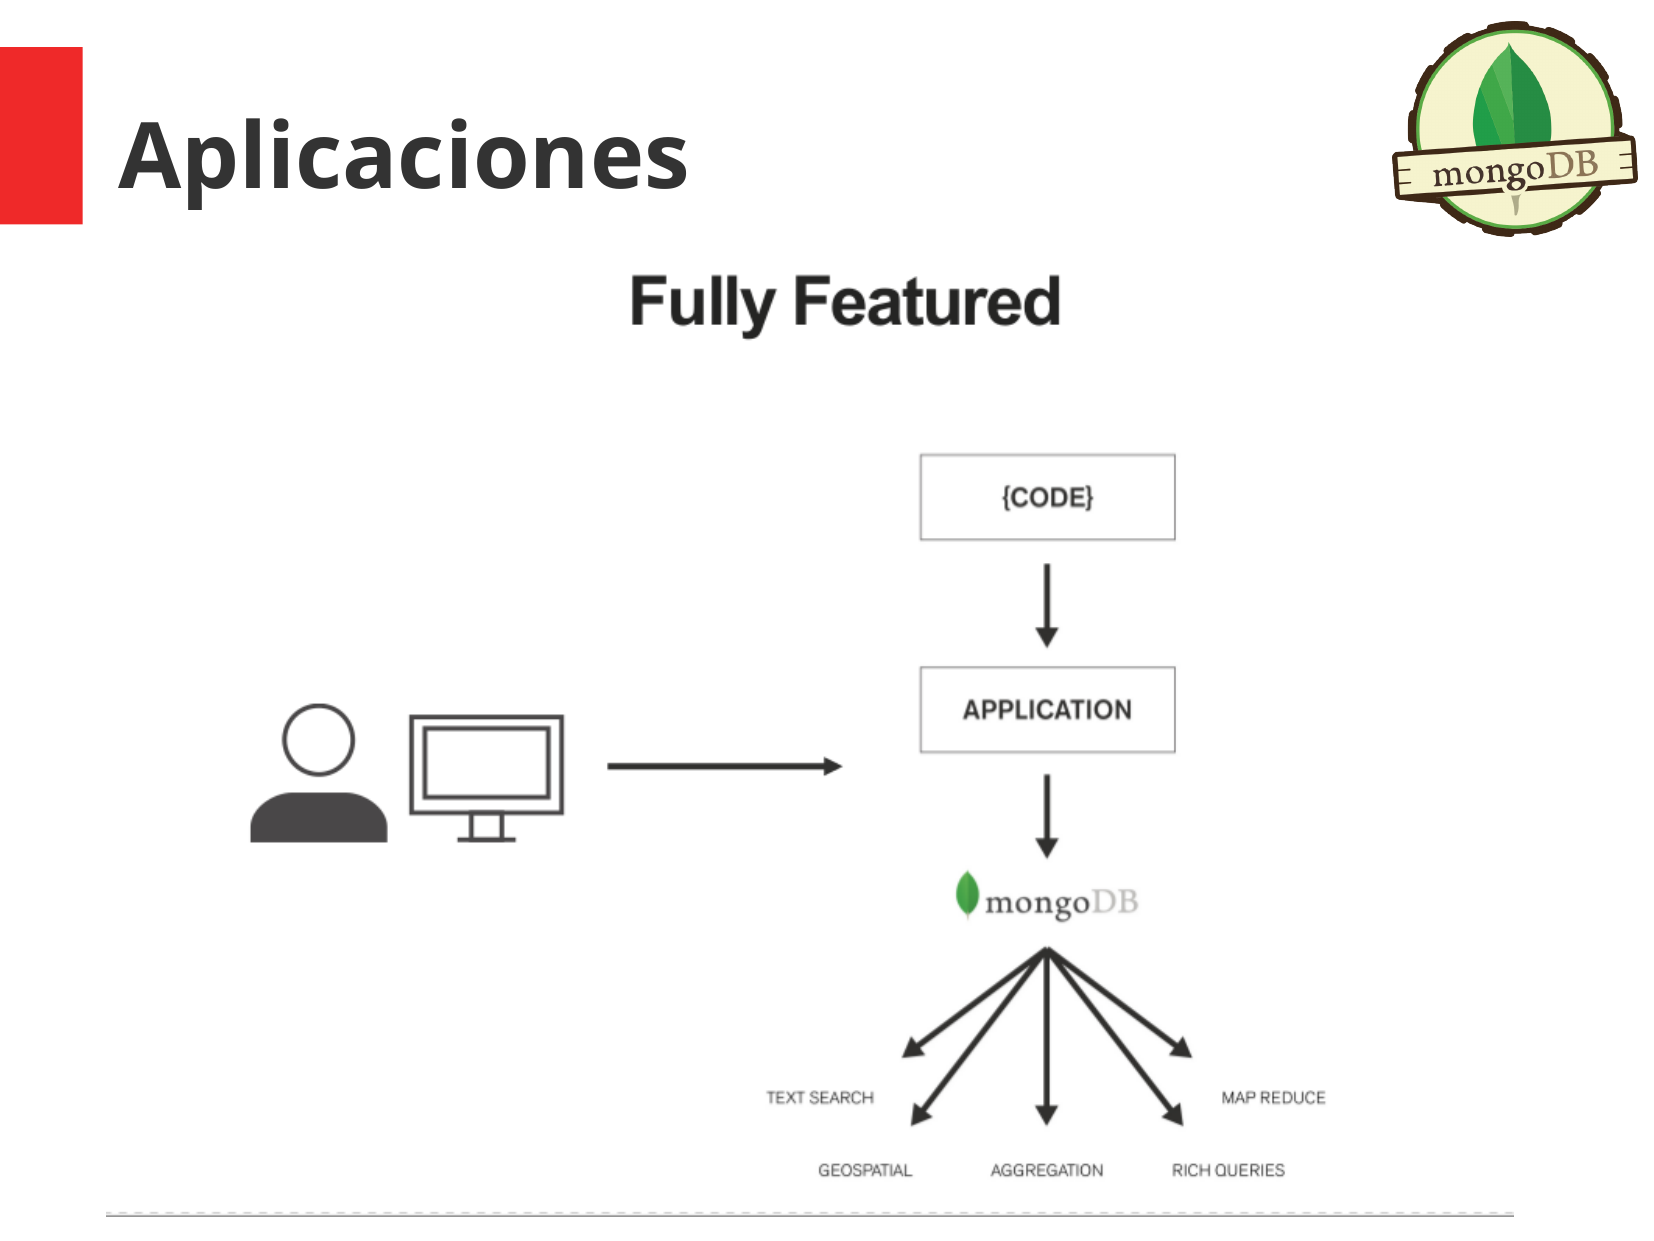

# Aplicaciones
Comparación MongoDB con otras base de datos